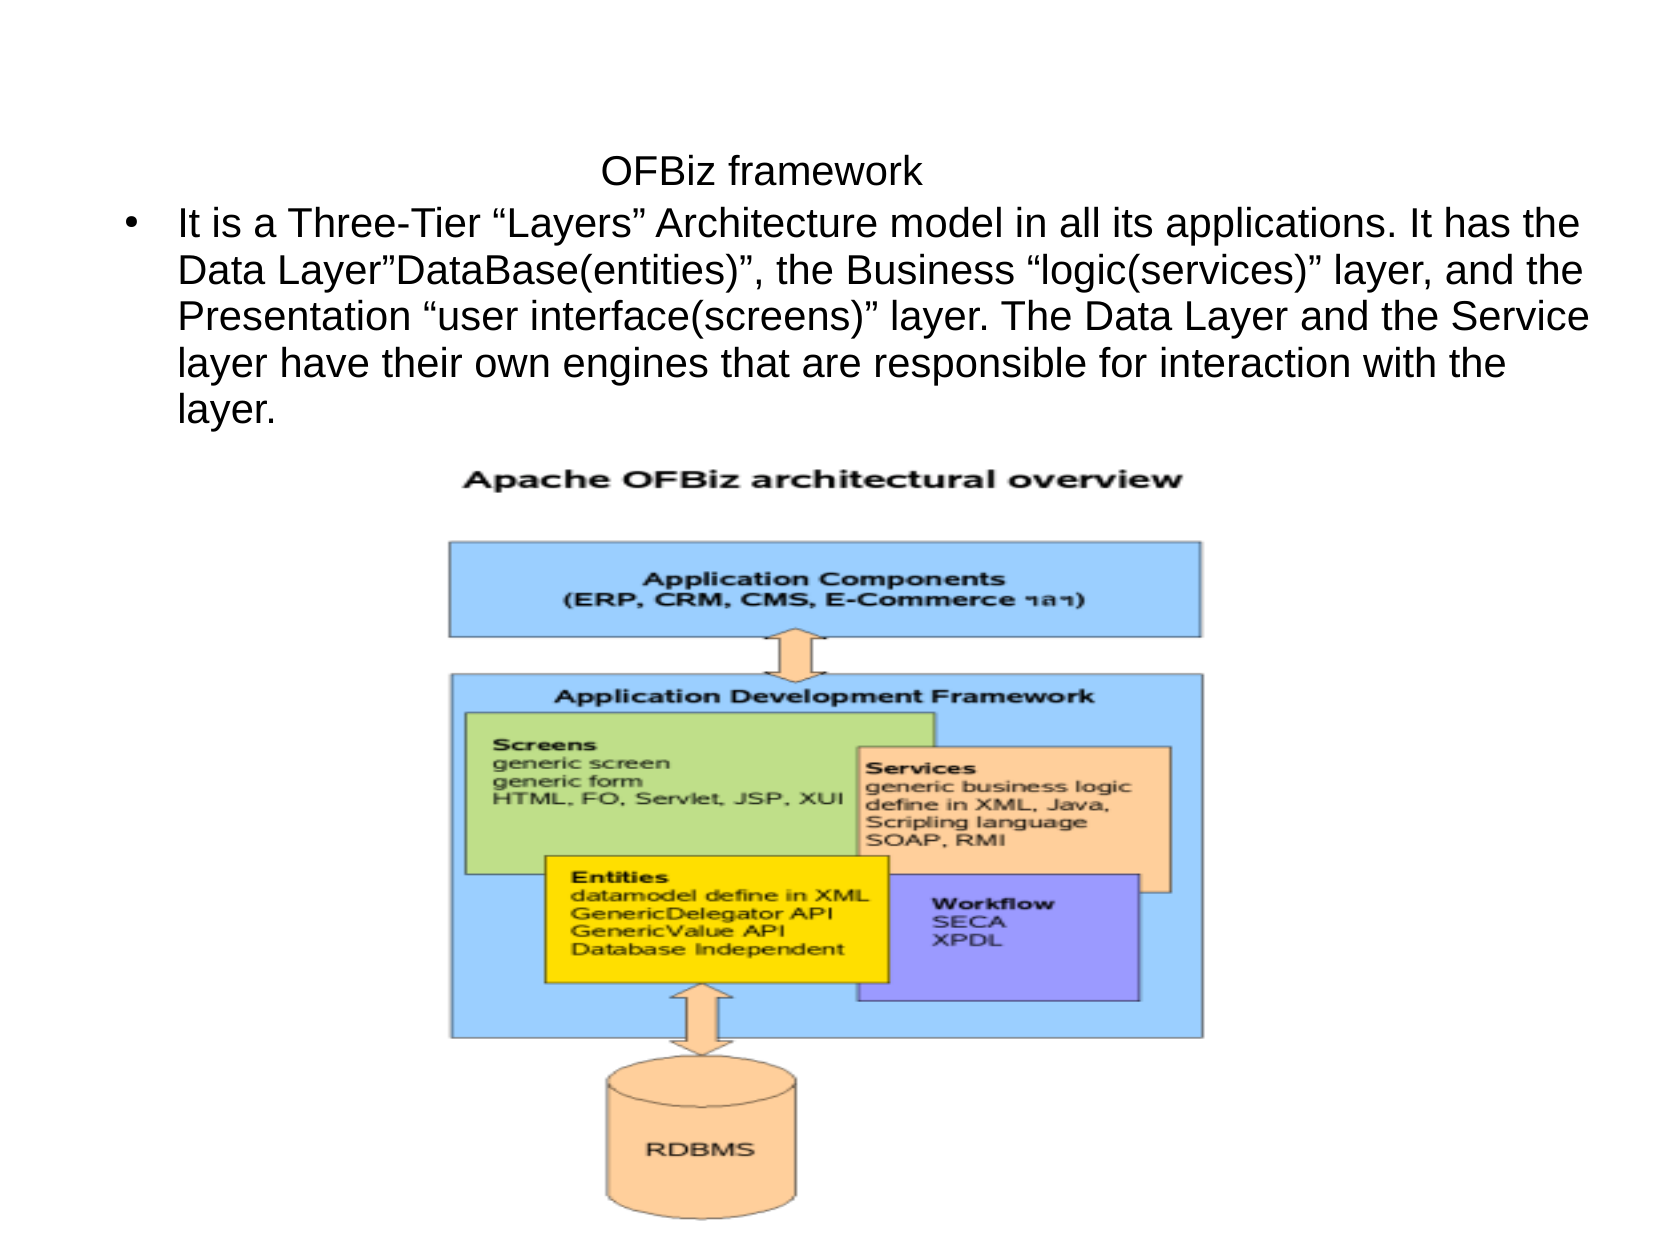

#
 OFBiz framework
It is a Three-Tier “Layers” Architecture model in all its applications. It has the Data Layer”DataBase(entities)”, the Business “logic(services)” layer, and the Presentation “user interface(screens)” layer. The Data Layer and the Service layer have their own engines that are responsible for interaction with the layer.